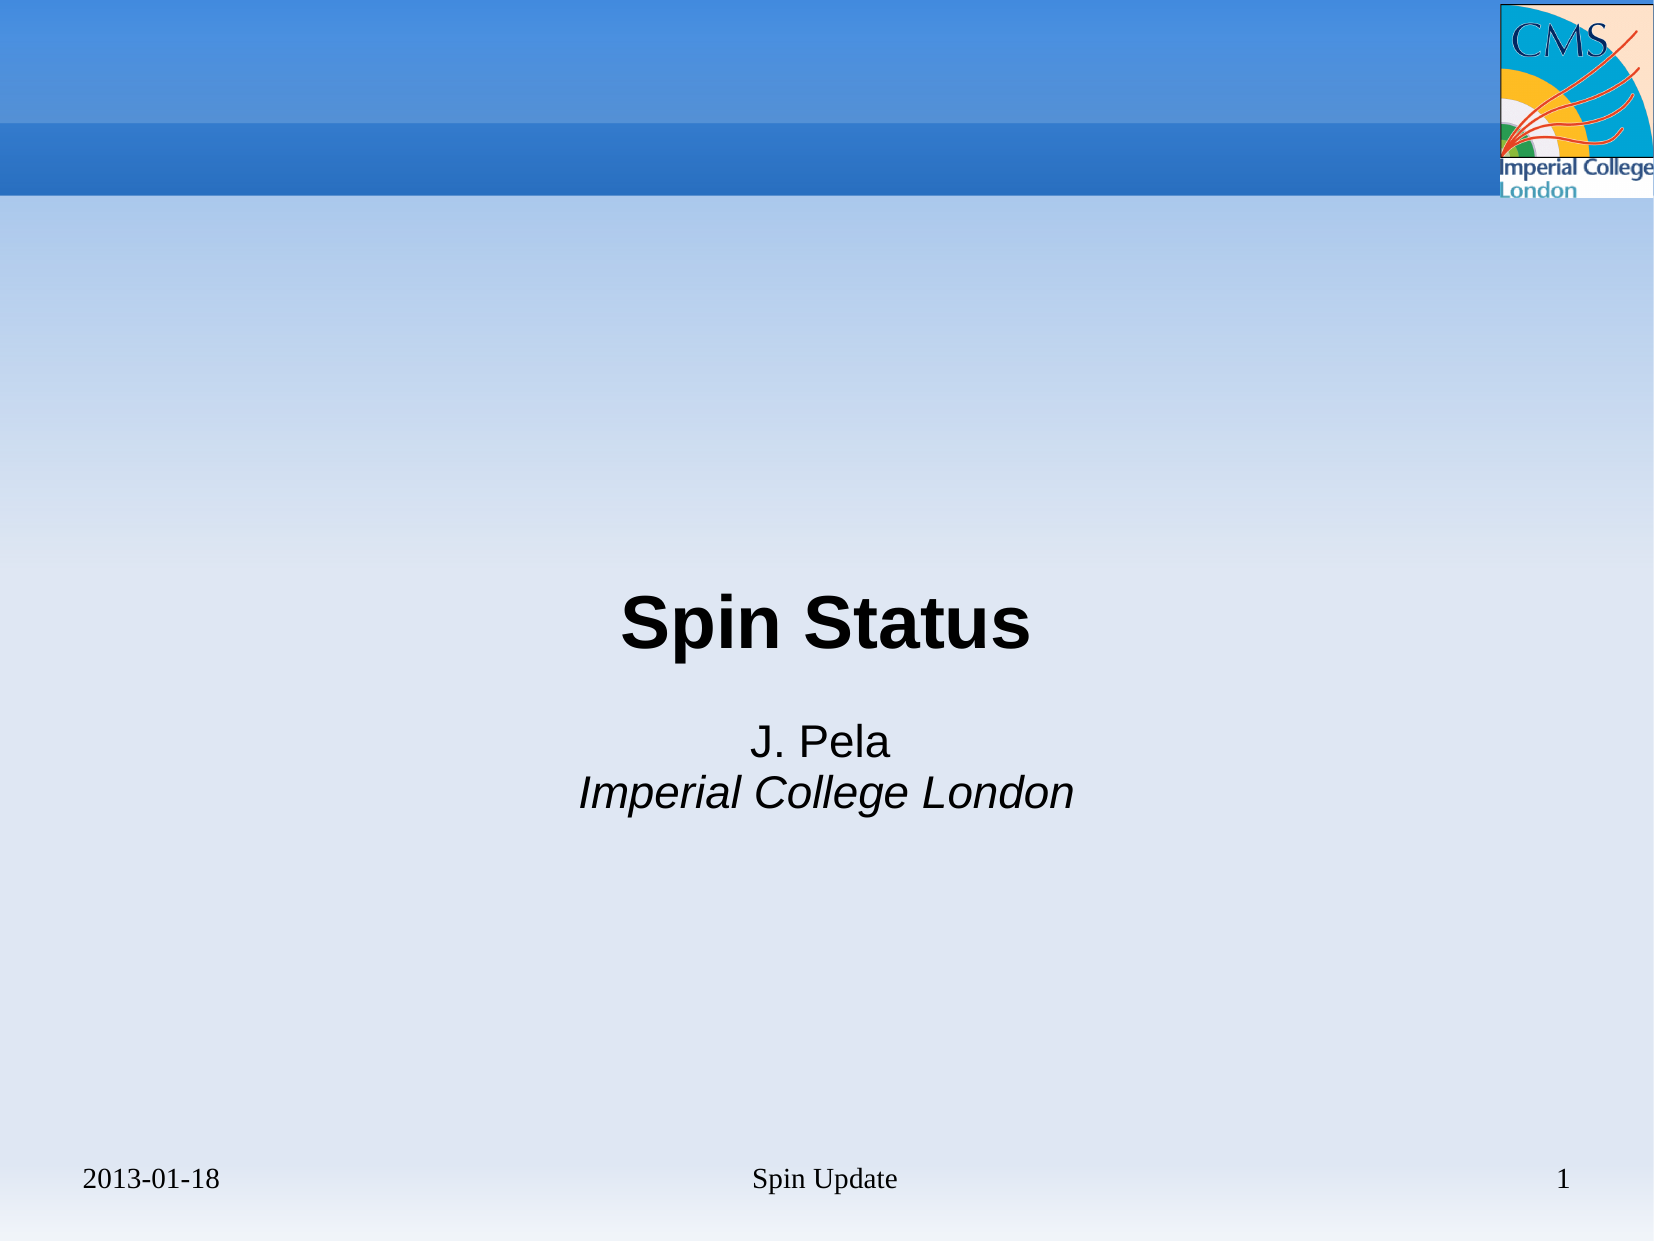

# Spin Status
J. Pela
Imperial College London
2013-01-18
Spin Update
1